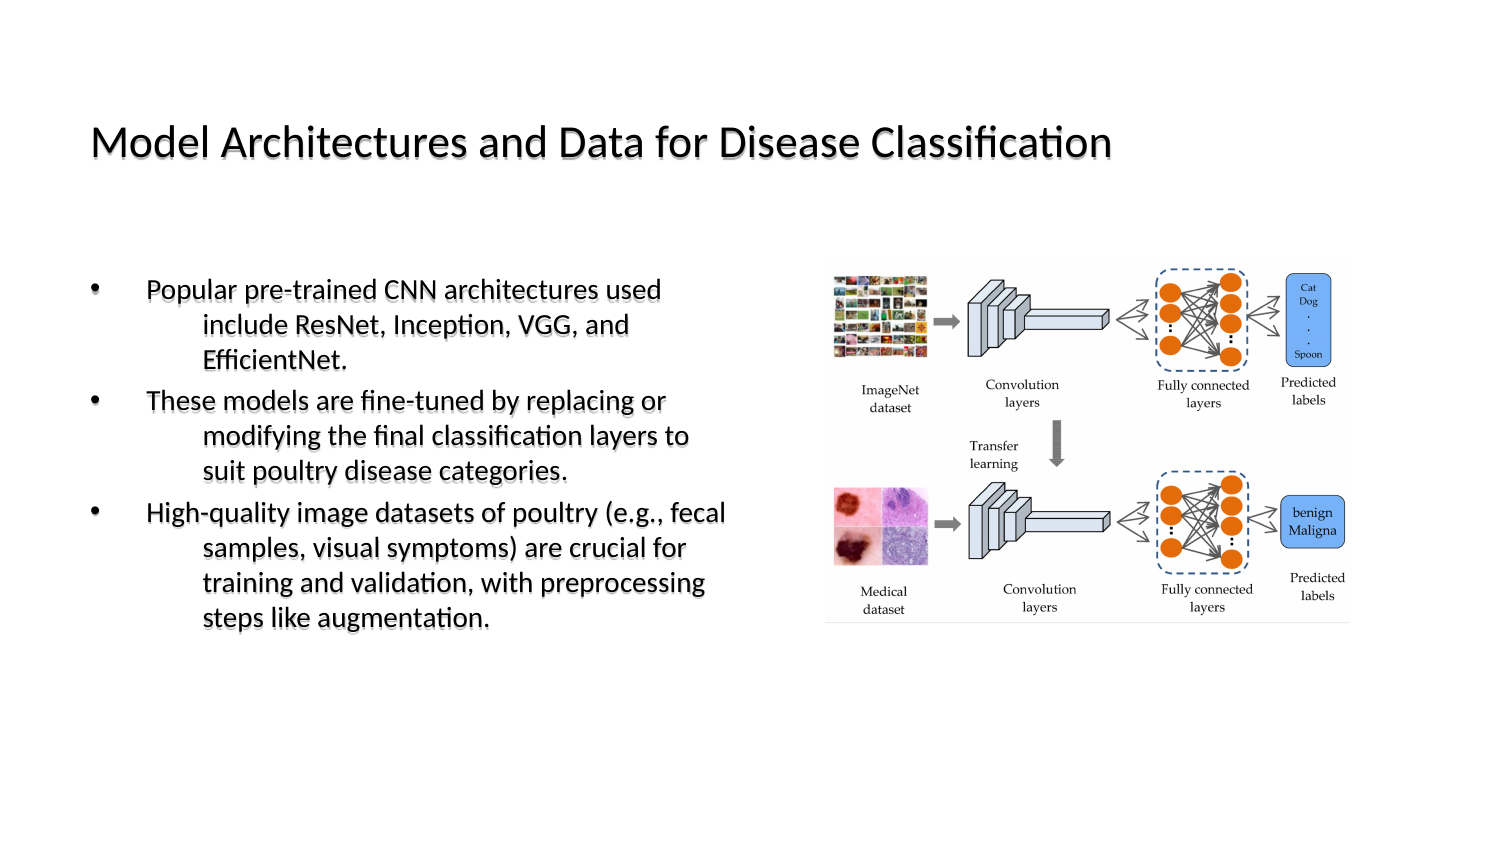

# Model Architectures and Data for Disease Classification
Popular pre-trained CNN architectures used include ResNet, Inception, VGG, and EfficientNet.
These models are fine-tuned by replacing or modifying the final classification layers to suit poultry disease categories.
High-quality image datasets of poultry (e.g., fecal samples, visual symptoms) are crucial for training and validation, with preprocessing steps like augmentation.